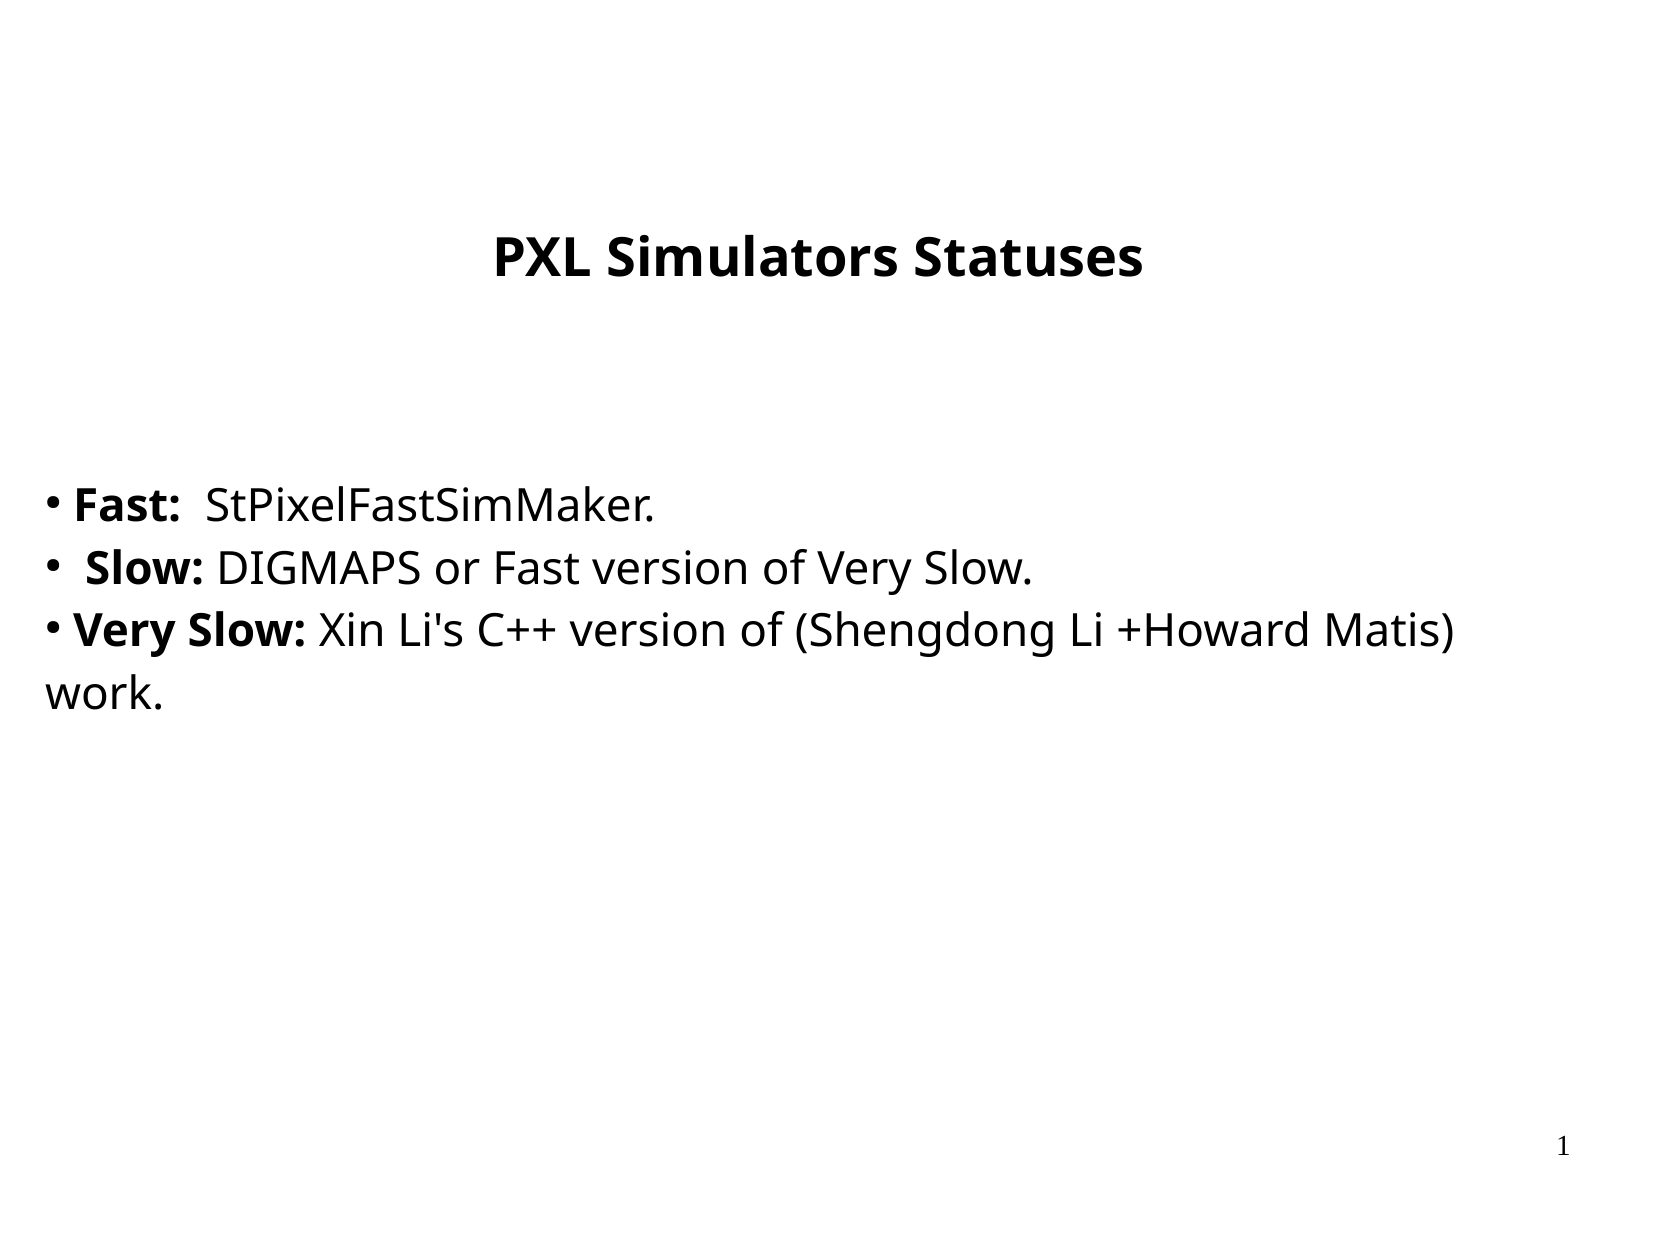

# PXL Simulators Statuses
 Fast: StPixelFastSimMaker.
 Slow: DIGMAPS or Fast version of Very Slow.
 Very Slow: Xin Li's C++ version of (Shengdong Li +Howard Matis) work.
1